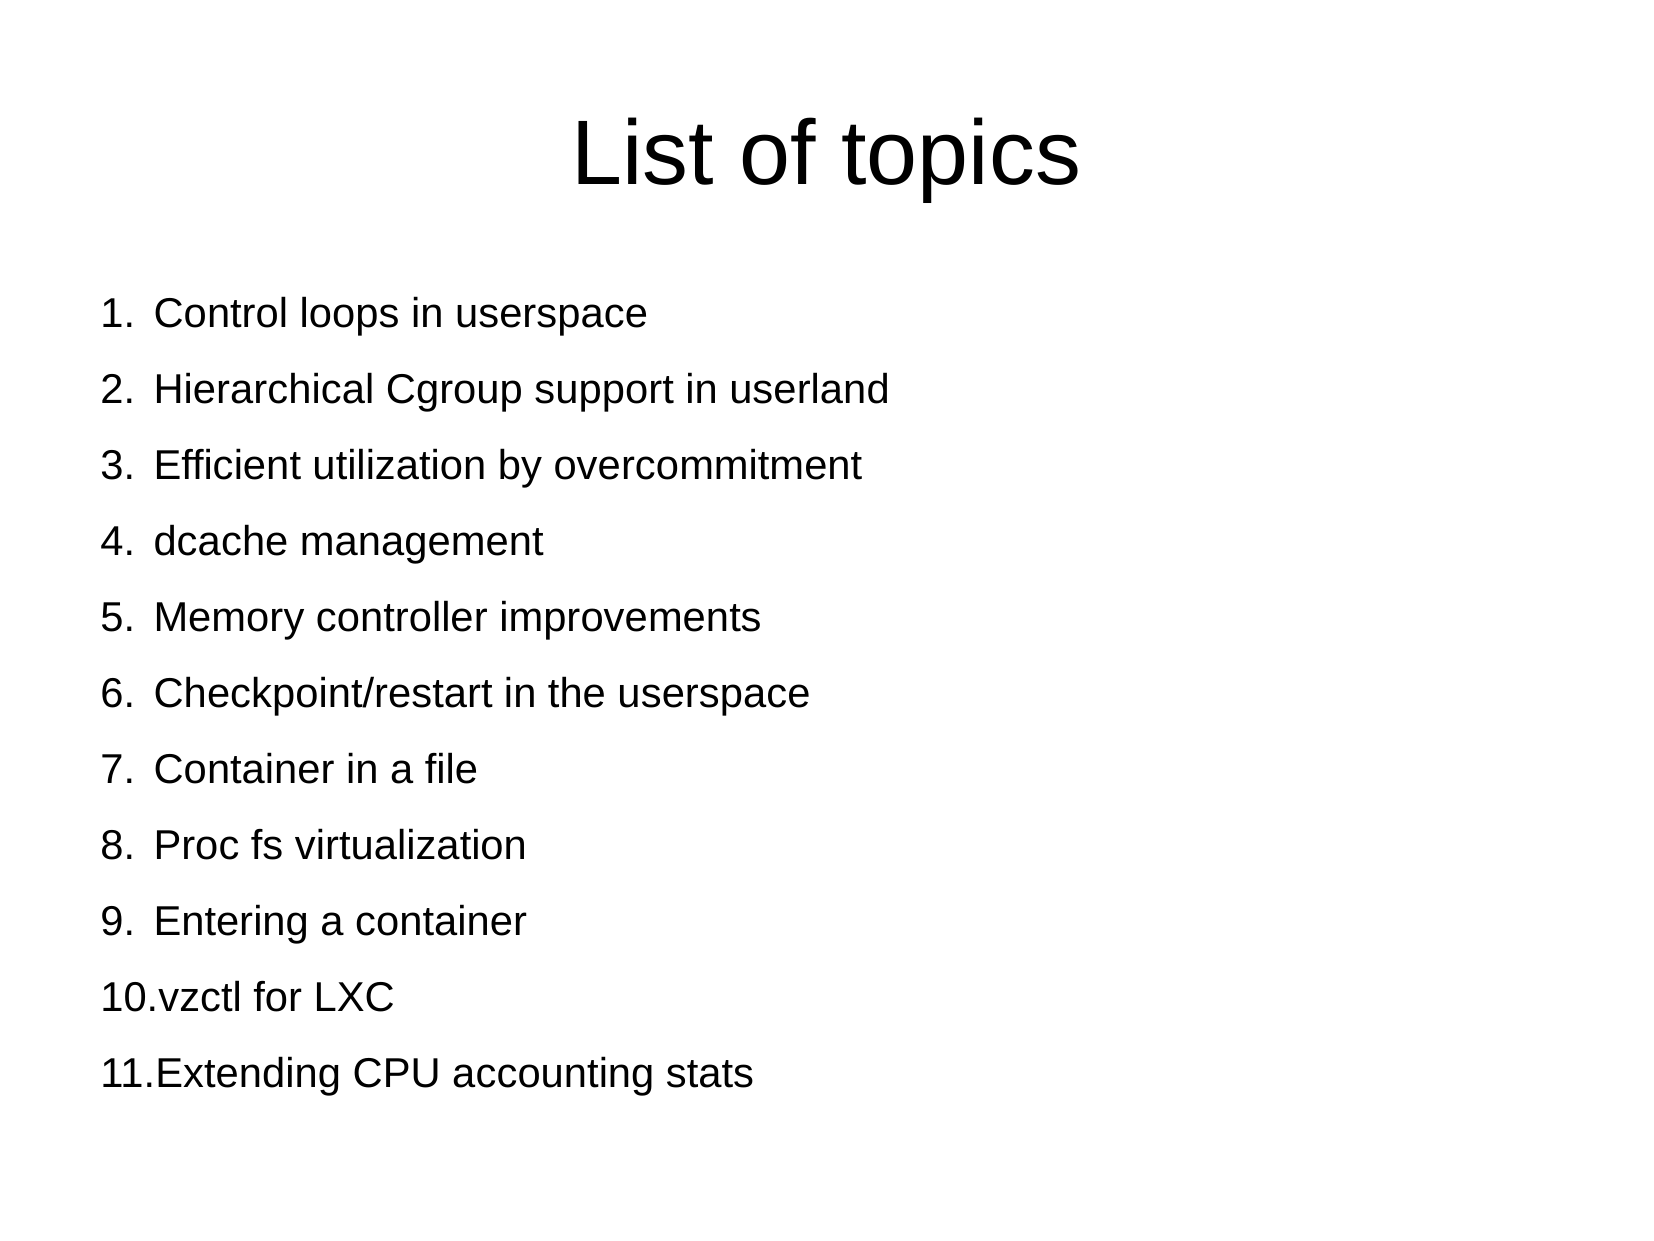

# List of topics
Control loops in userspace
Hierarchical Cgroup support in userland
Efficient utilization by overcommitment
dcache management
Memory controller improvements
Checkpoint/restart in the userspace
Container in a file
Proc fs virtualization
Entering a container
vzctl for LXC
Extending CPU accounting stats